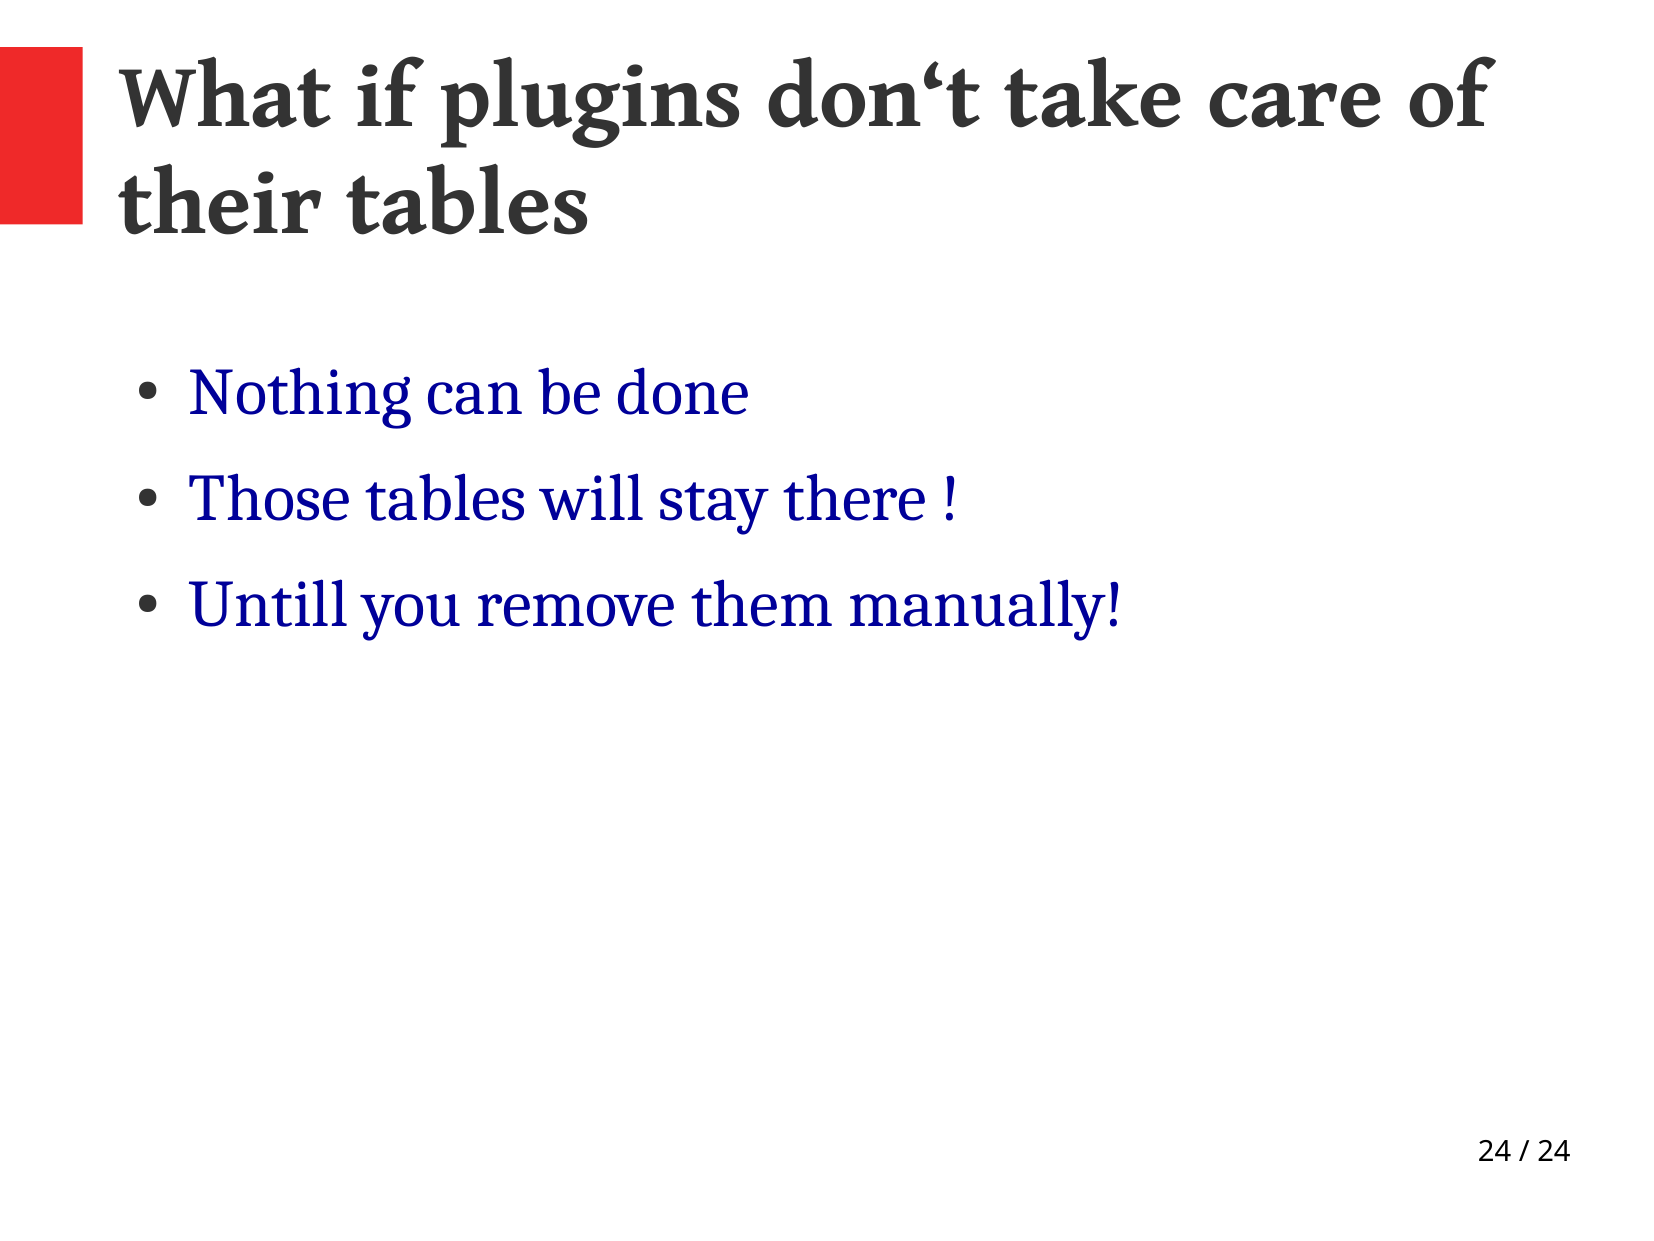

# What if plugins don‘t take care of their tables
Nothing can be done
Those tables will stay there !
Untill you remove them manually!
24